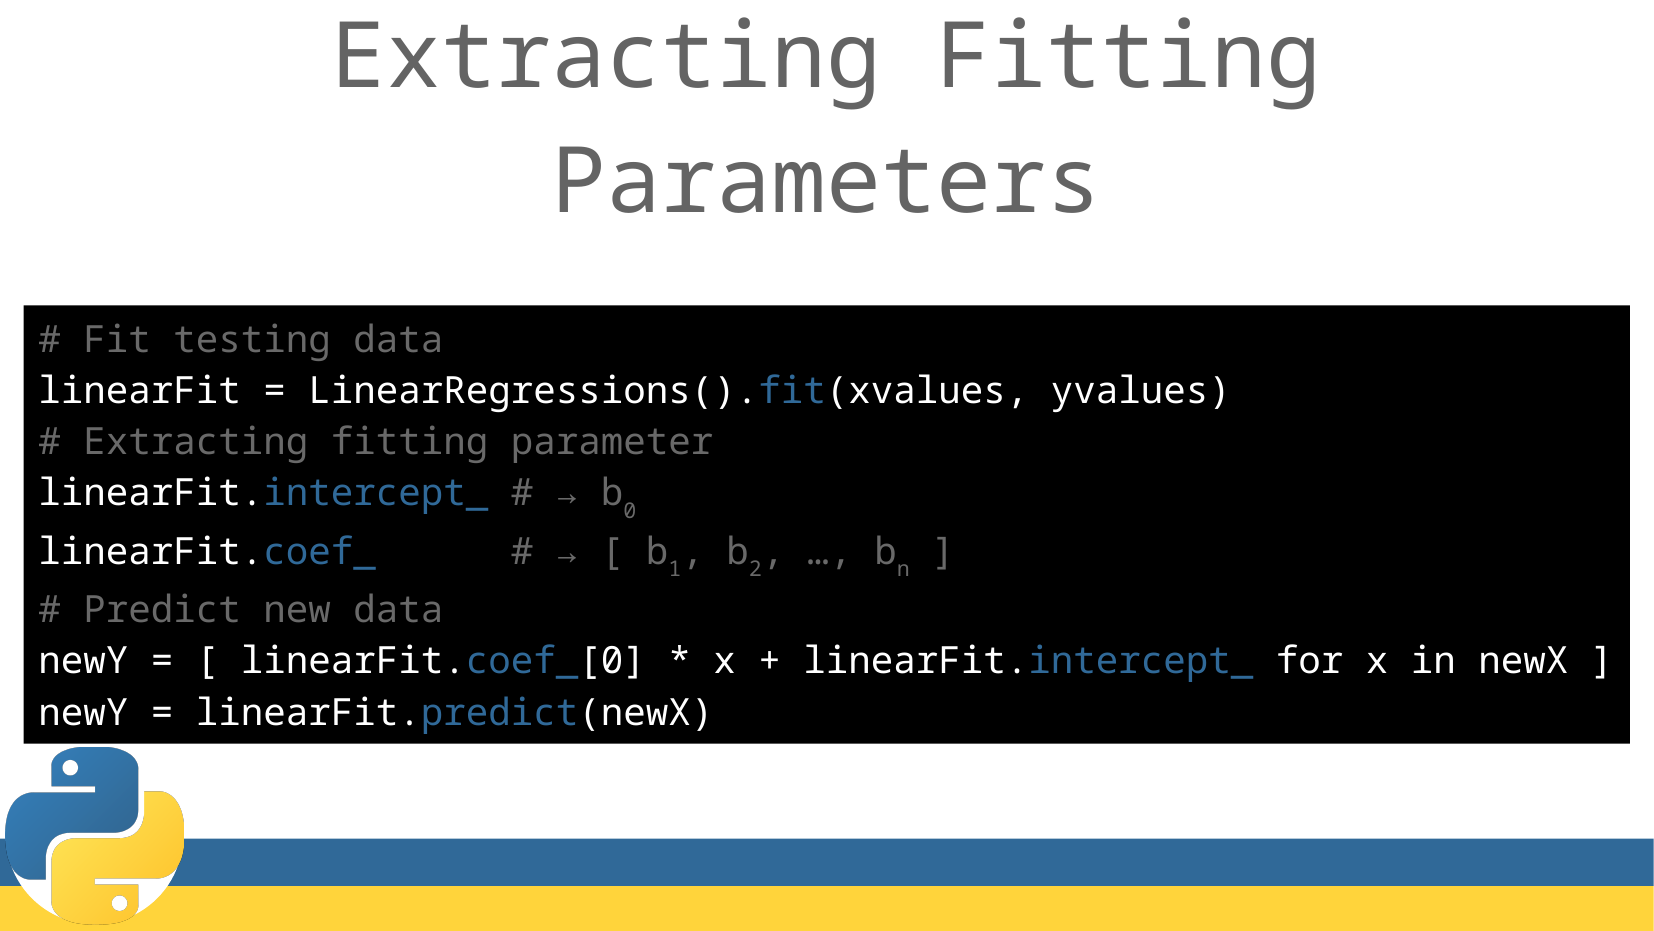

# Extracting Fitting Parameters
# Fit testing data
linearFit = LinearRegressions().fit(xvalues, yvalues)
# Extracting fitting parameter
linearFit.intercept_ # → b0
linearFit.coef_ # → [ b1, b2, …, bn ]
# Predict new data
newY = [ linearFit.coef_[0] * x + linearFit.intercept_ for x in newX ]
newY = linearFit.predict(newX)